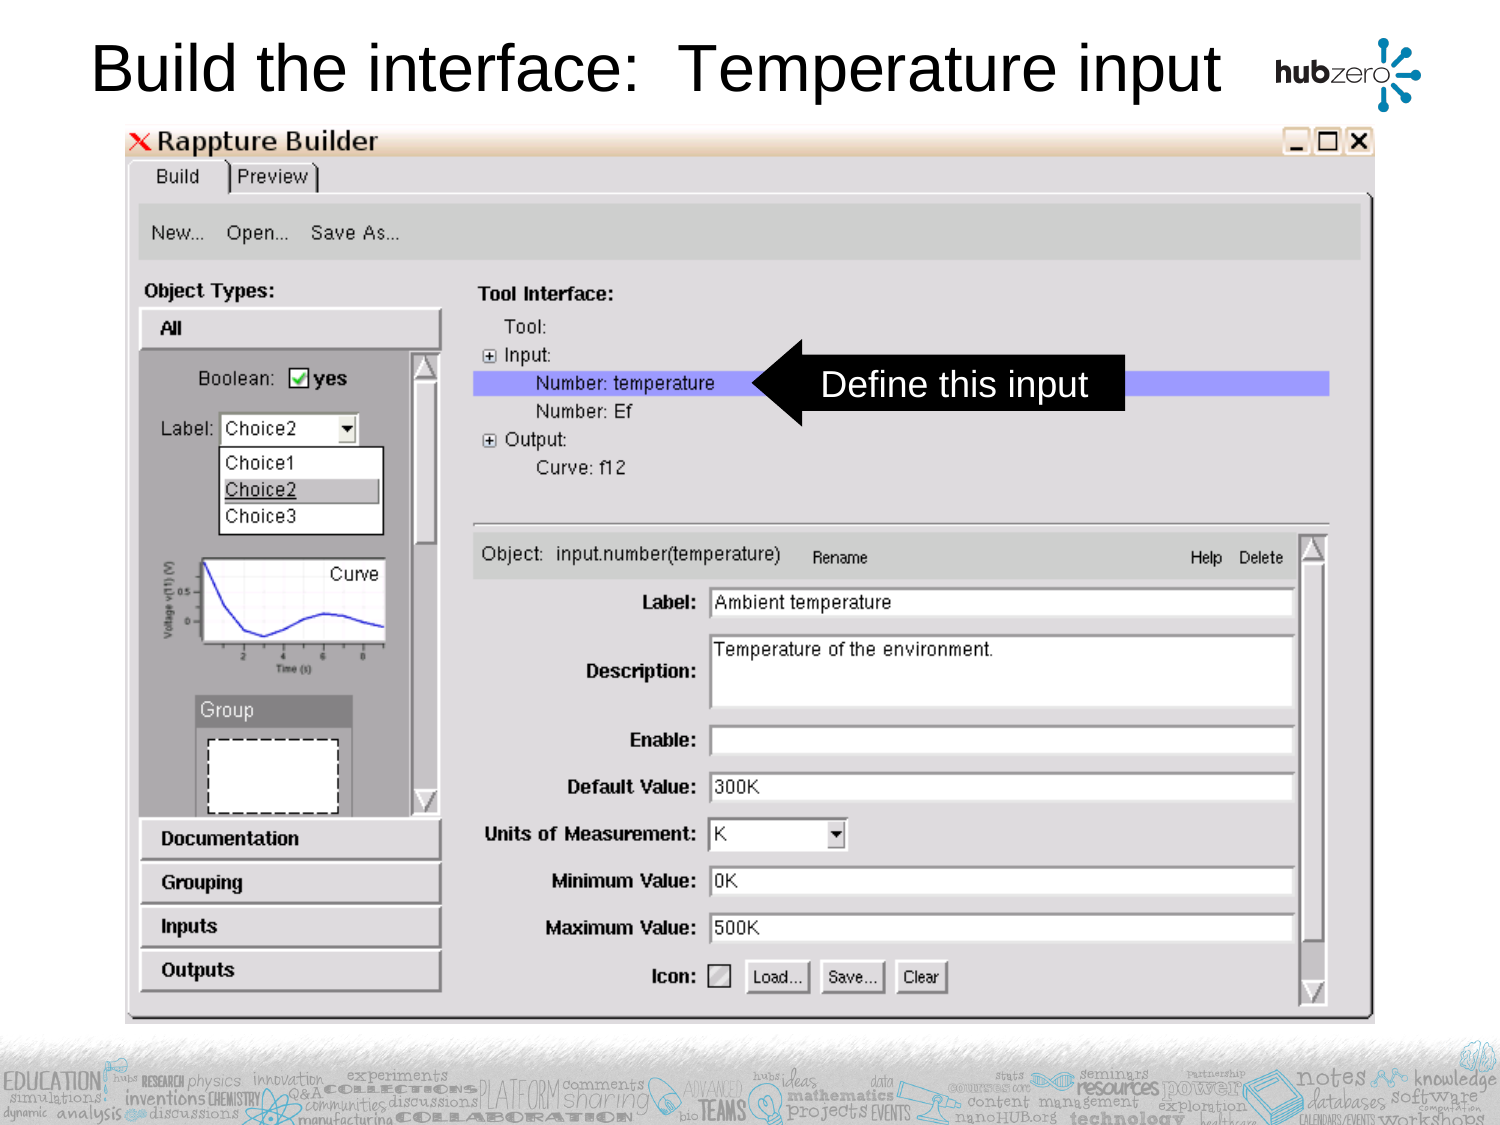

Build the interface: Temperature input
Define this input